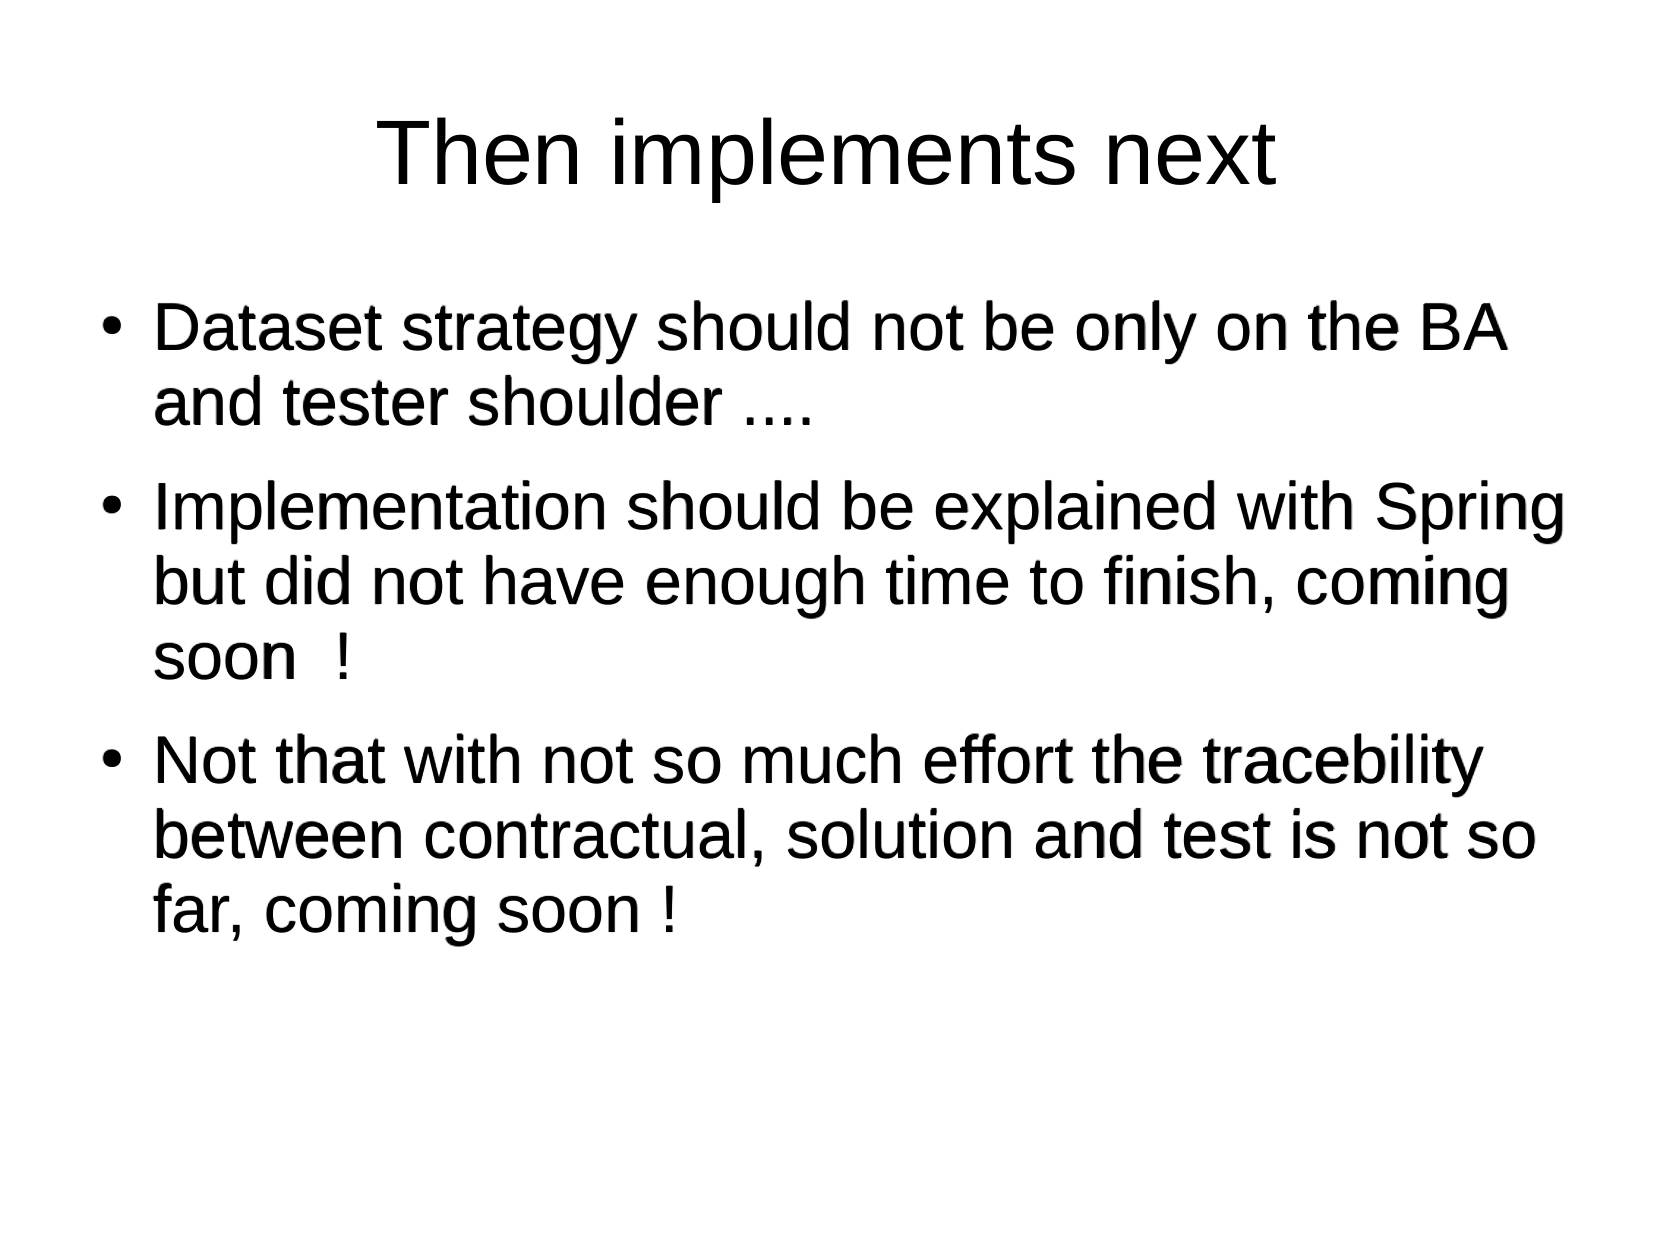

# Then implements next
Dataset strategy should not be only on the BA and tester shoulder ....
Implementation should be explained with Spring but did not have enough time to finish, coming soon !
Not that with not so much effort the tracebility between contractual, solution and test is not so far, coming soon !